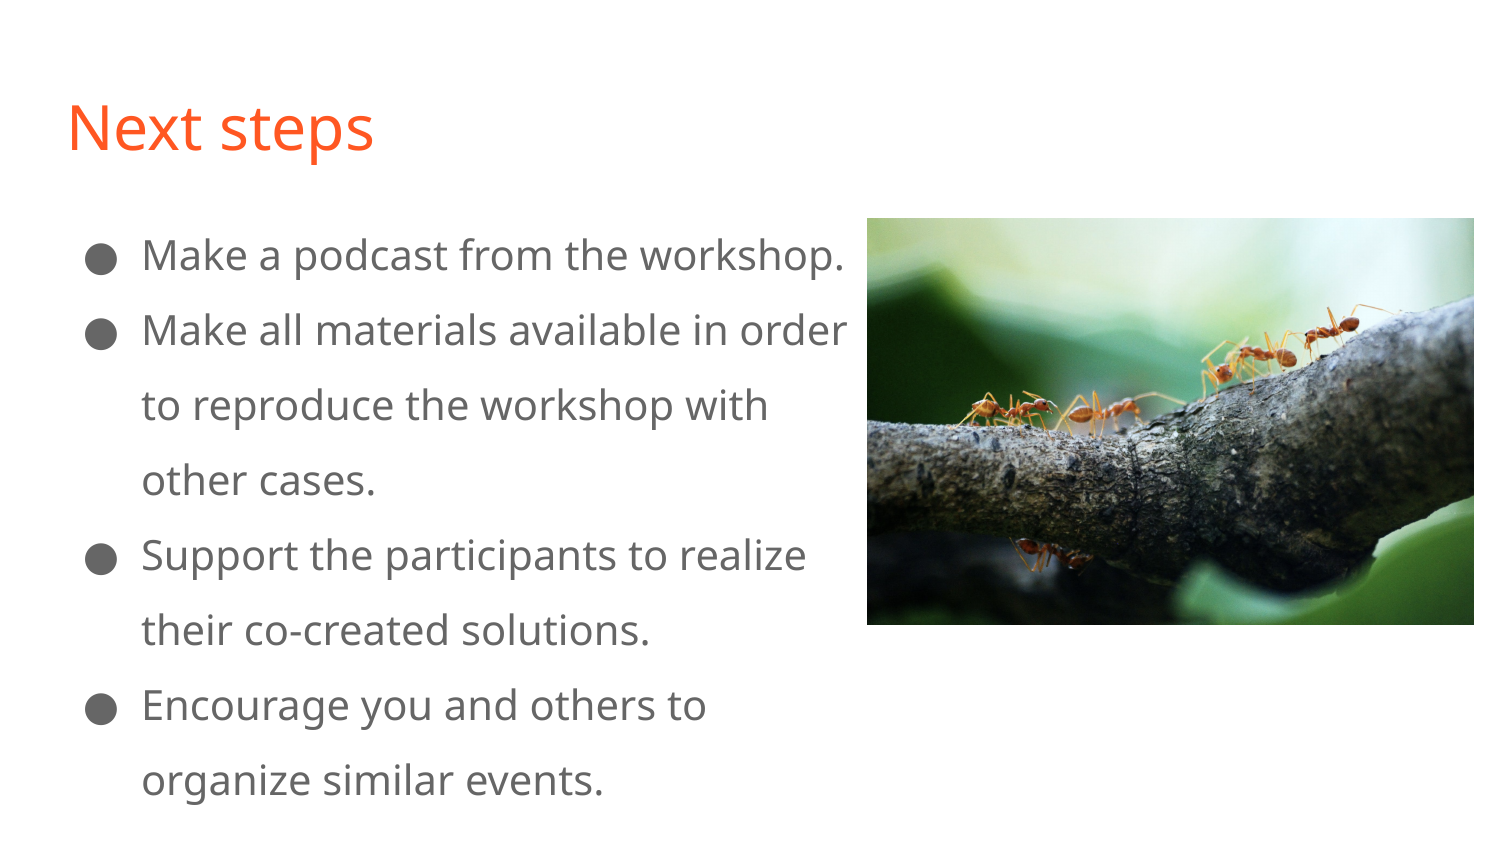

# Next steps
Make a podcast from the workshop.
Make all materials available in order to reproduce the workshop with other cases.
Support the participants to realize their co-created solutions.
Encourage you and others to organize similar events.